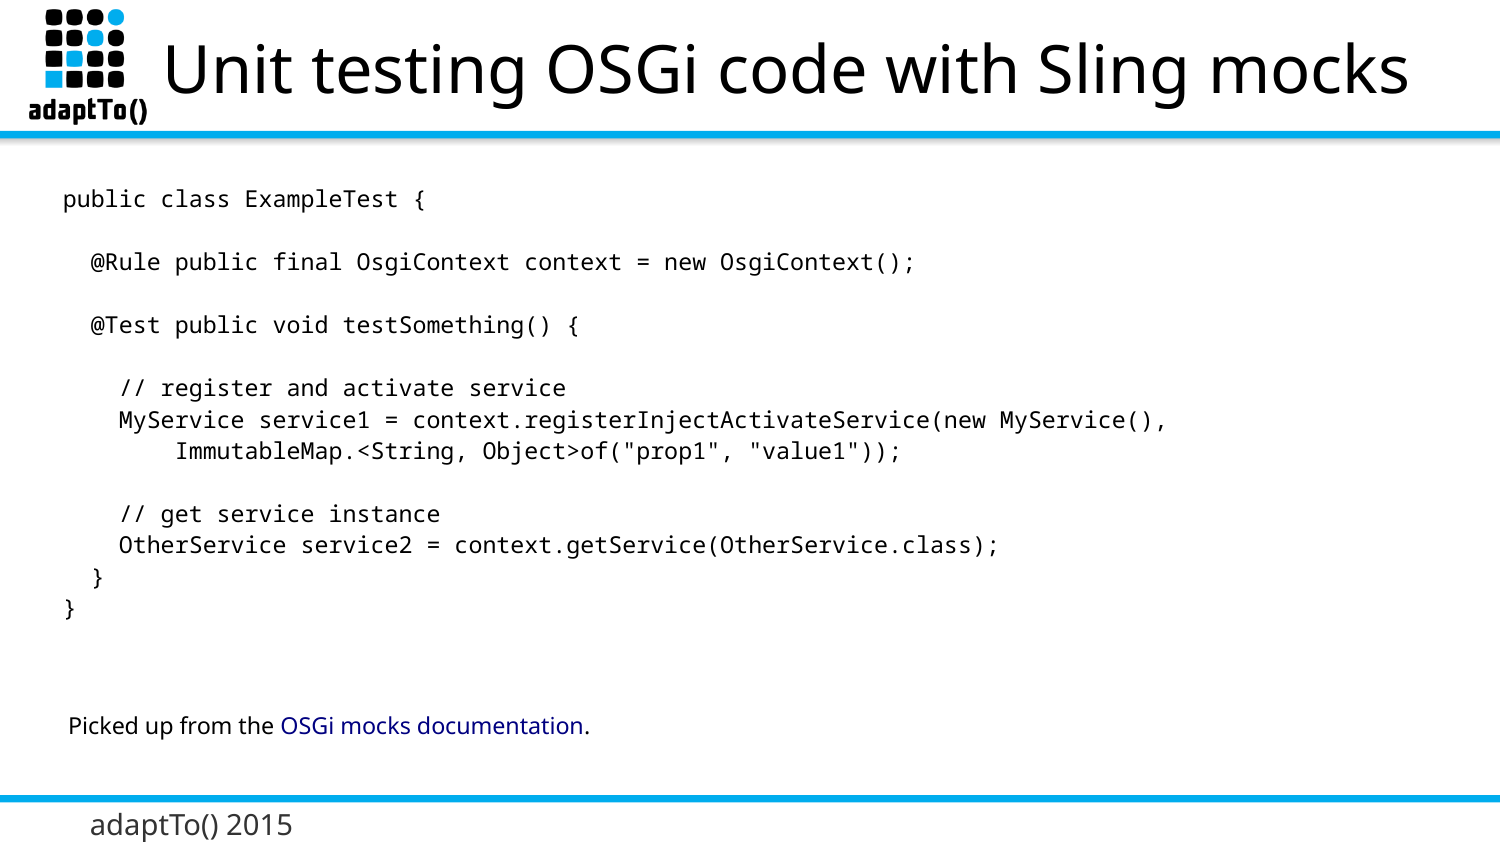

# Unit testing OSGi code with Sling mocks
public class ExampleTest {
 @Rule public final OsgiContext context = new OsgiContext();
 @Test public void testSomething() {
 // register and activate service
 MyService service1 = context.registerInjectActivateService(new MyService(),
 ImmutableMap.<String, Object>of("prop1", "value1"));
 // get service instance
 OtherService service2 = context.getService(OtherService.class);
 }
}
Picked up from the OSGi mocks documentation.